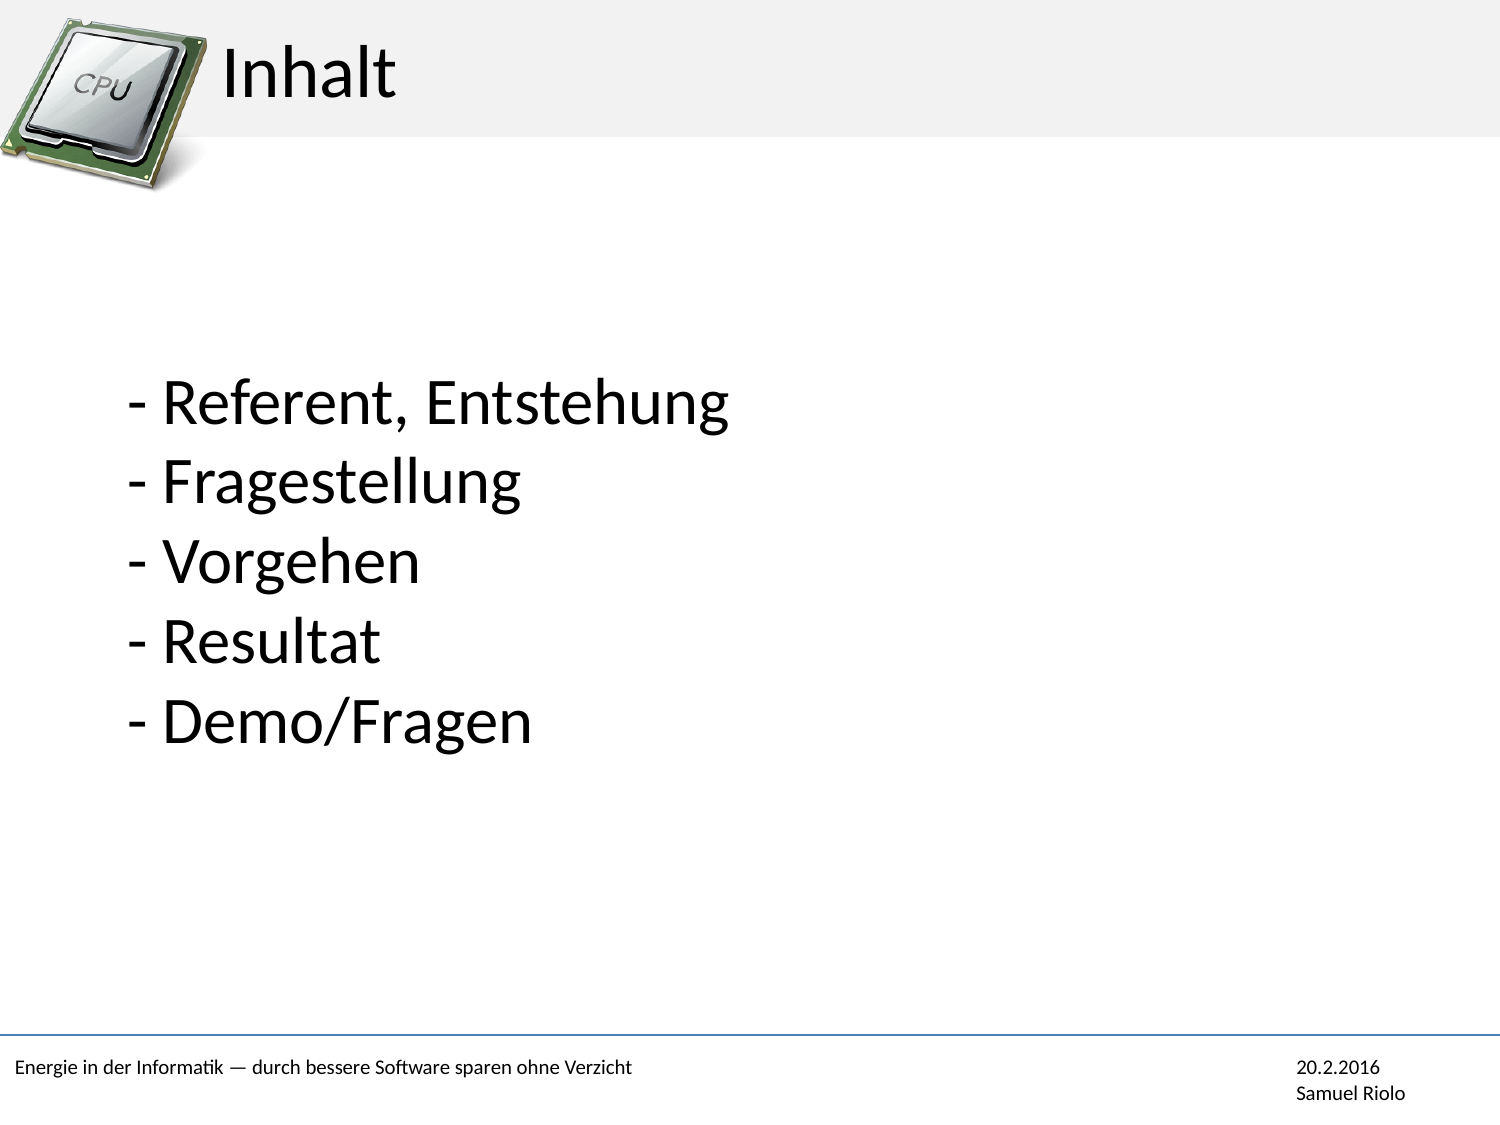

Inhalt
# - Referent, Entstehung - Fragestellung - Vorgehen - Resultat - Demo/Fragen
Energie in der Informatik — durch bessere Software sparen ohne Verzicht
20.2.2016
Samuel Riolo